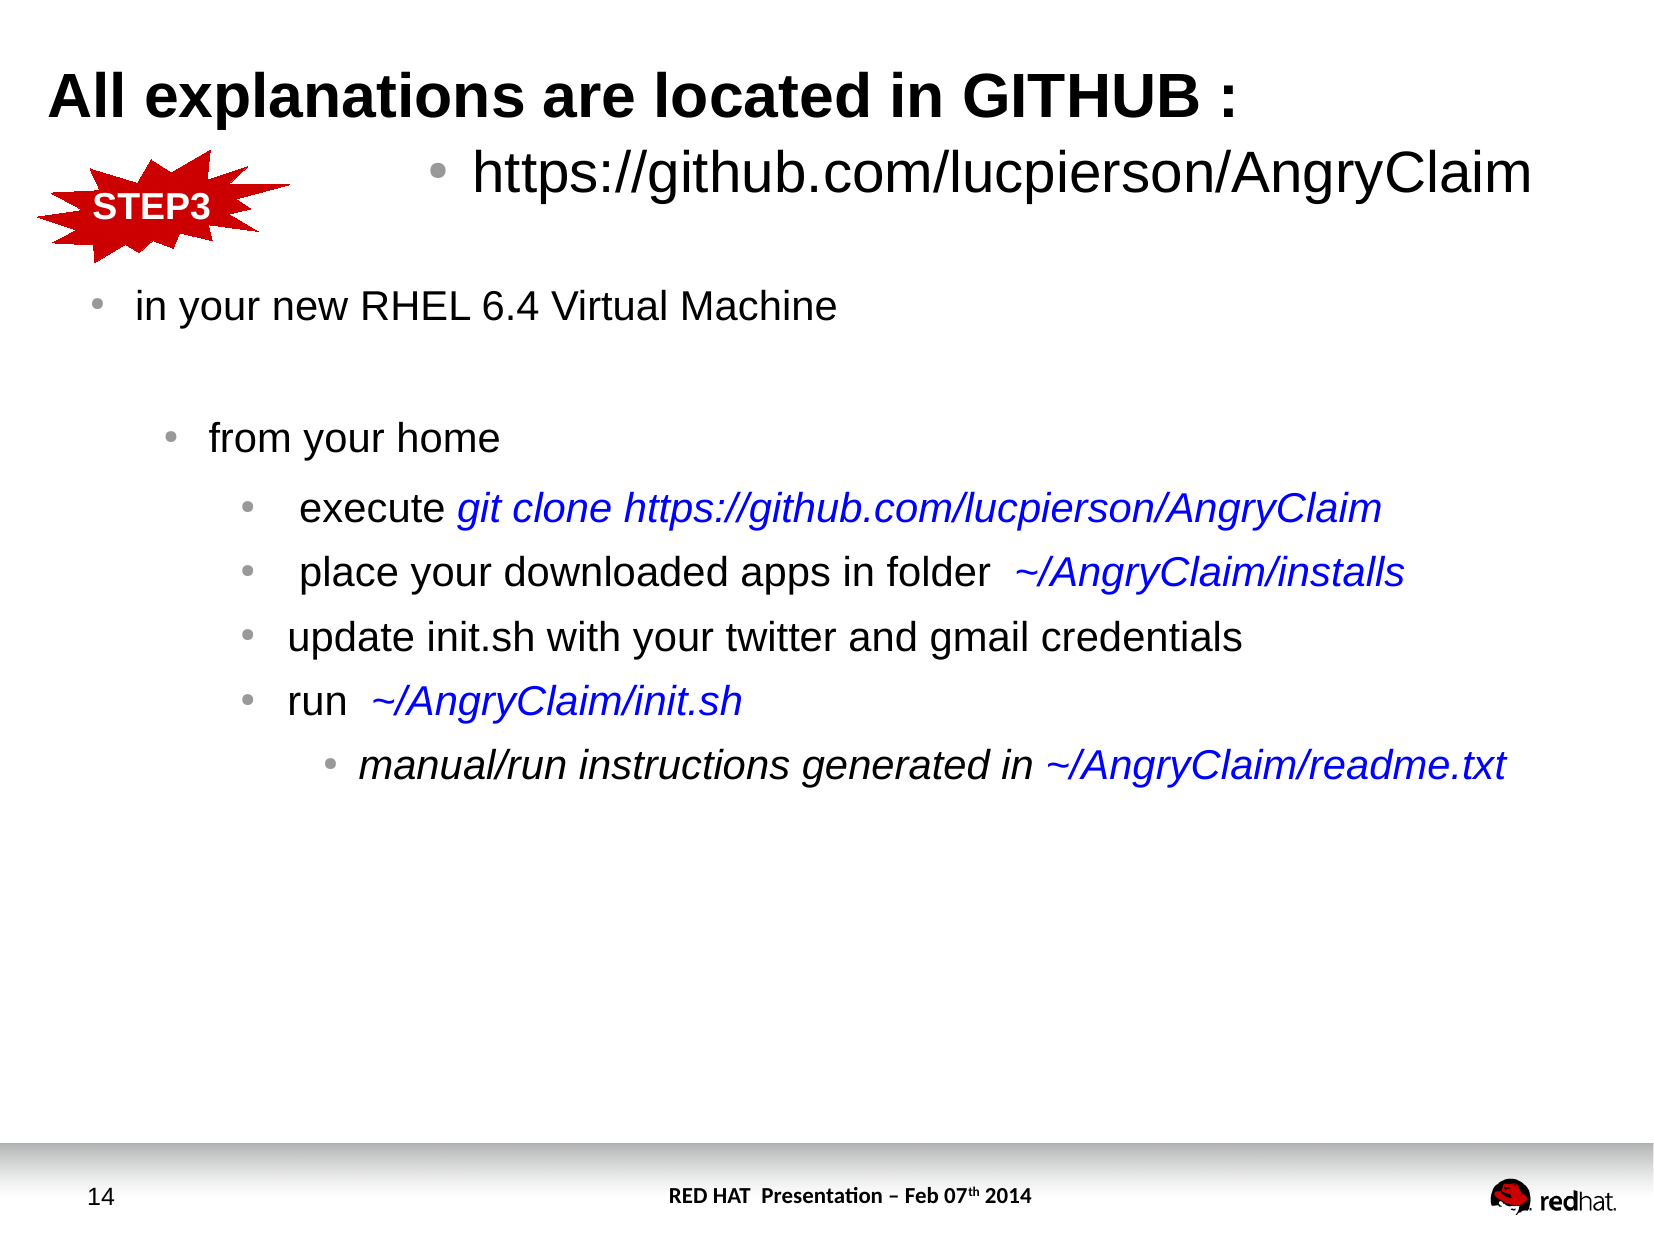

# All explanations are located in GITHUB :
https://github.com/lucpierson/AngryClaim
STEP3
in your new RHEL 6.4 Virtual Machine
from your home
 execute git clone https://github.com/lucpierson/AngryClaim
 place your downloaded apps in folder ~/AngryClaim/installs
update init.sh with your twitter and gmail credentials
run ~/AngryClaim/init.sh
manual/run instructions generated in ~/AngryClaim/readme.txt